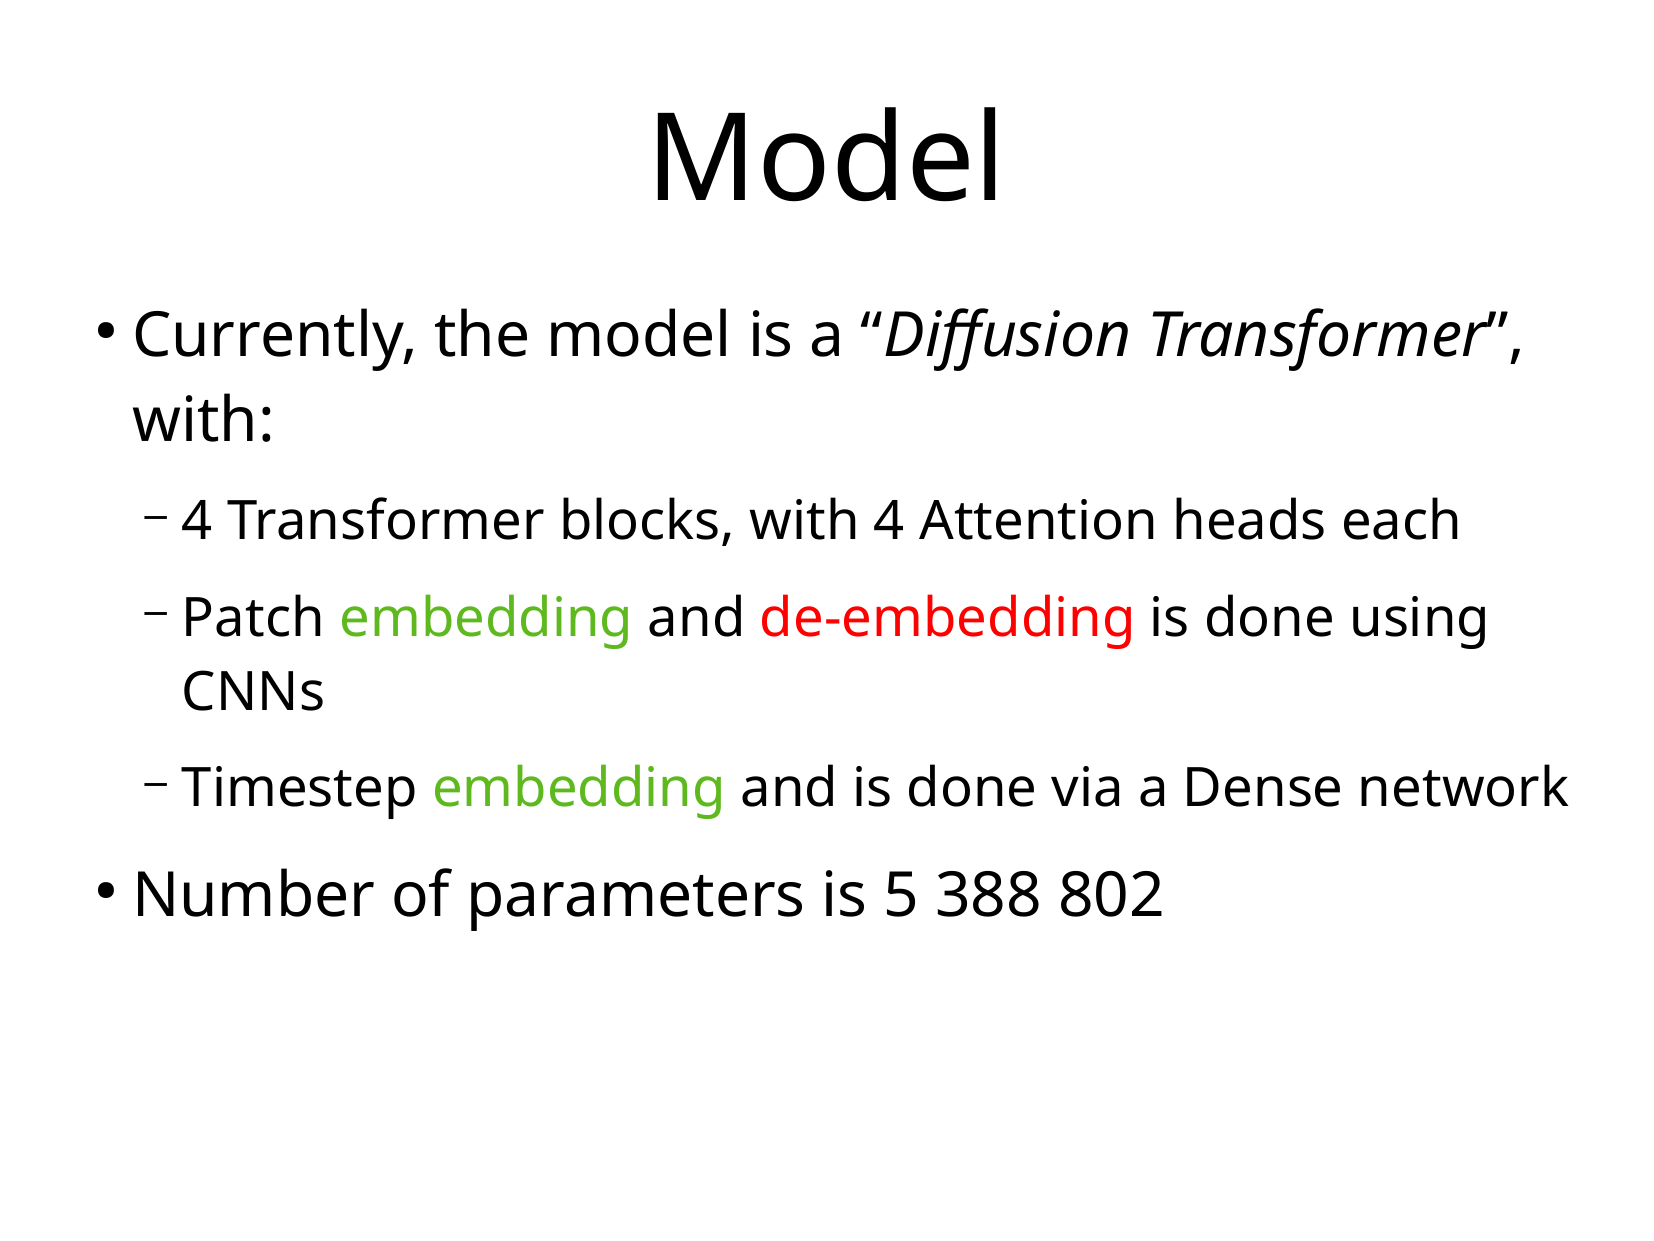

# Model
Currently, the model is a “Diffusion Transformer”, with:
4 Transformer blocks, with 4 Attention heads each
Patch embedding and de-embedding is done using CNNs
Timestep embedding and is done via a Dense network
Number of parameters is 5 388 802